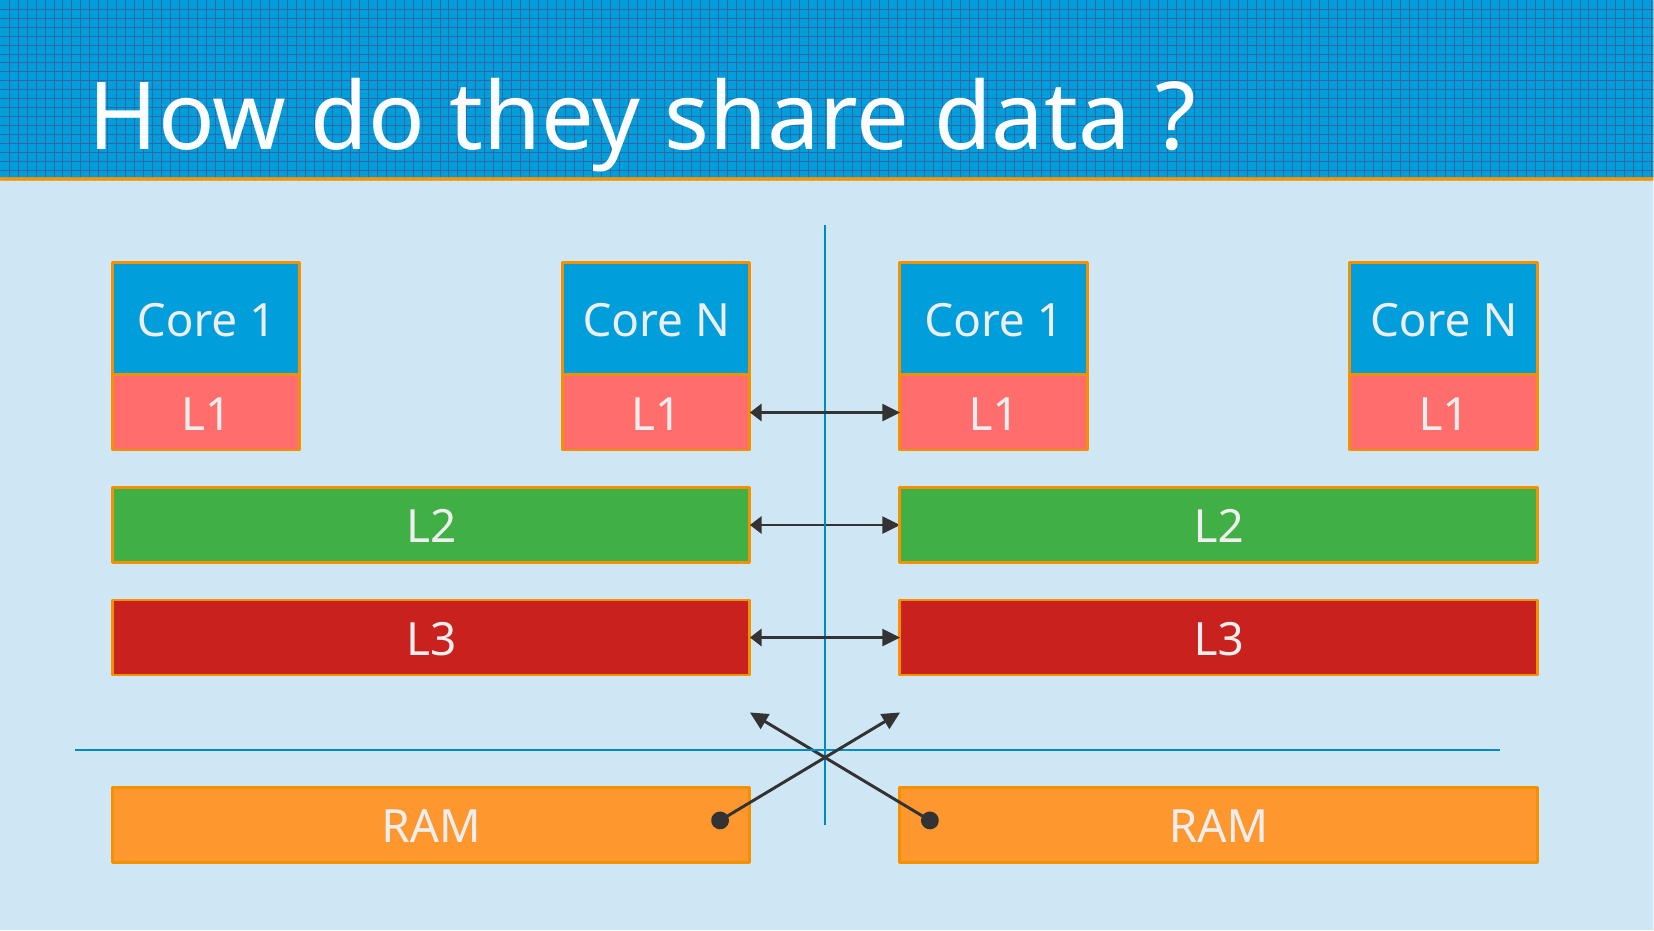

# How do they share data ?
Core 1
Core N
Core 1
Core N
L1
L1
L1
L1
L2
L2
L3
L3
RAM
RAM